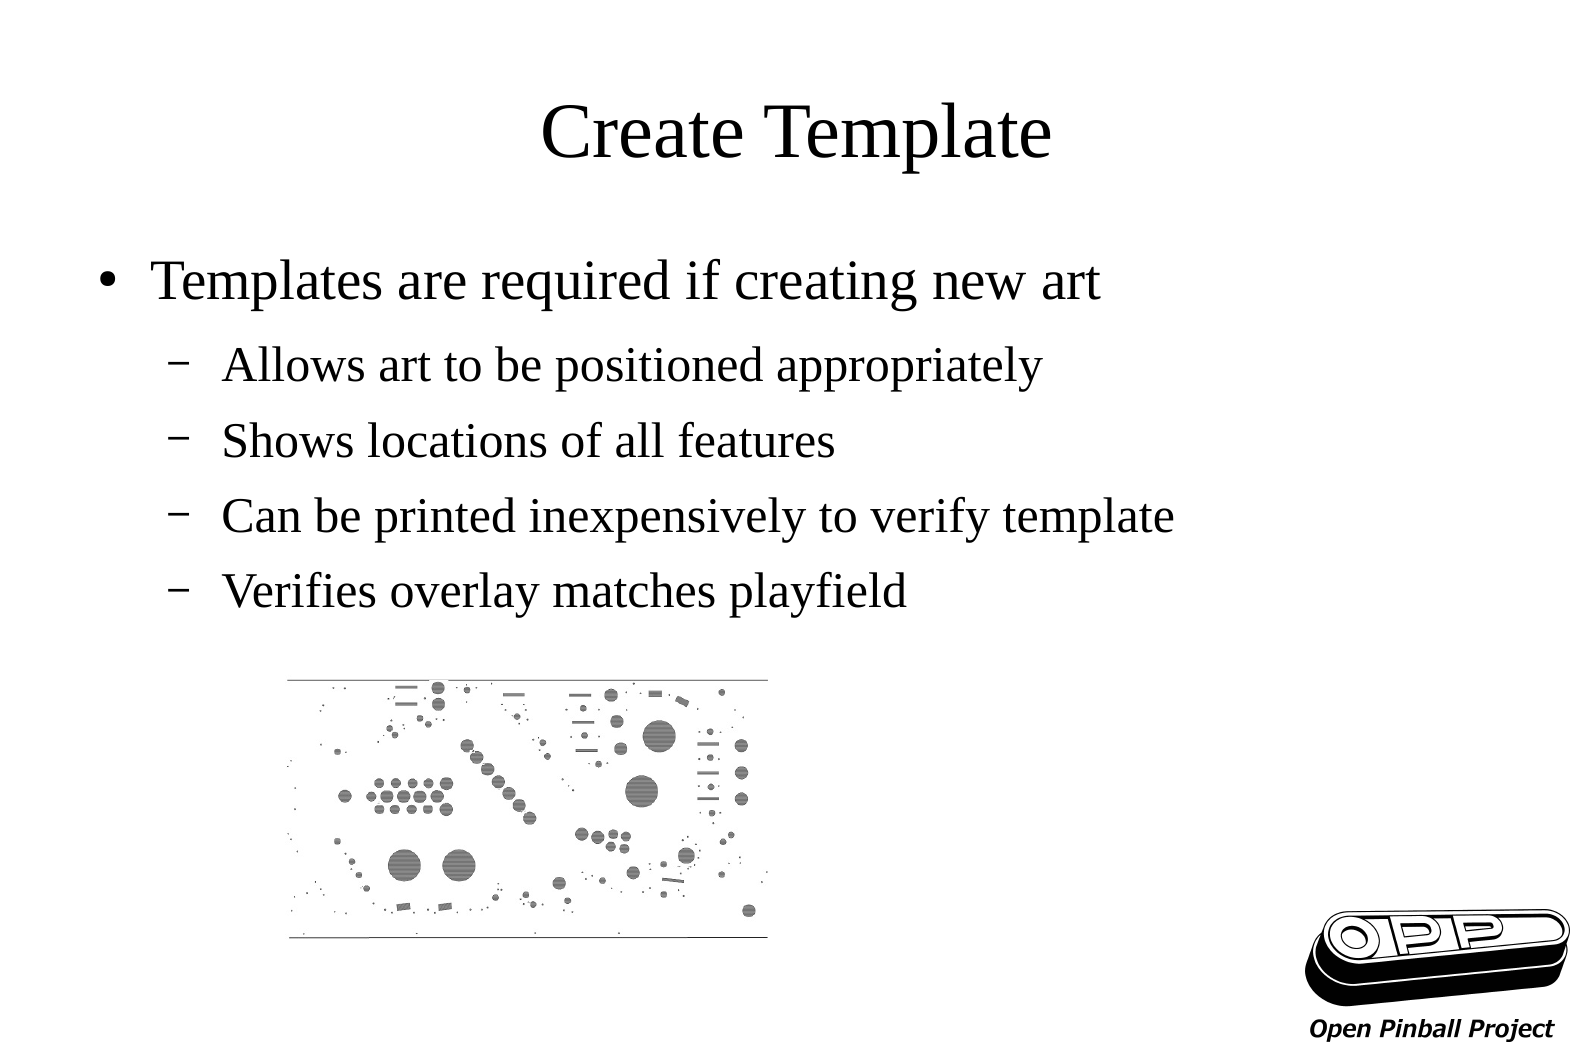

# Create Template
Templates are required if creating new art
Allows art to be positioned appropriately
Shows locations of all features
Can be printed inexpensively to verify template
Verifies overlay matches playfield